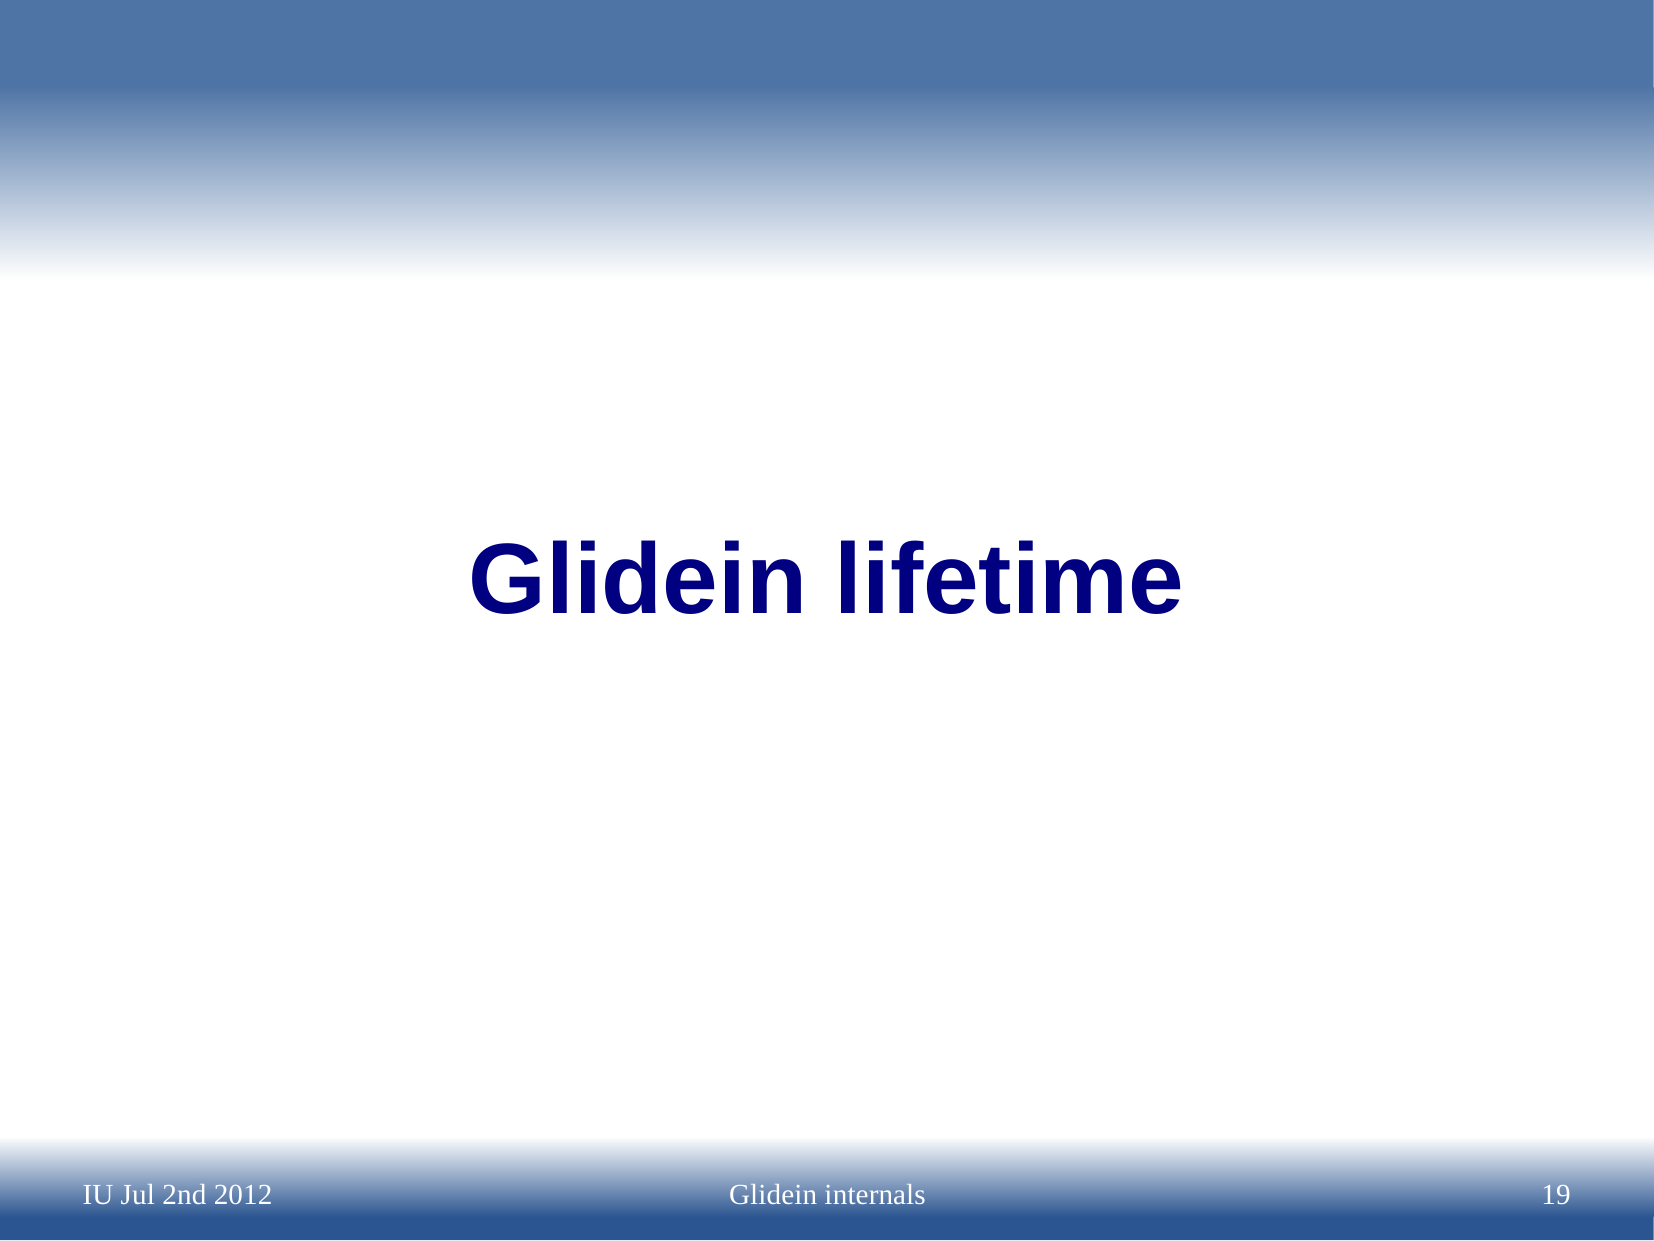

# Glidein lifetime
IU Jul 2nd 2012
Glidein internals
19